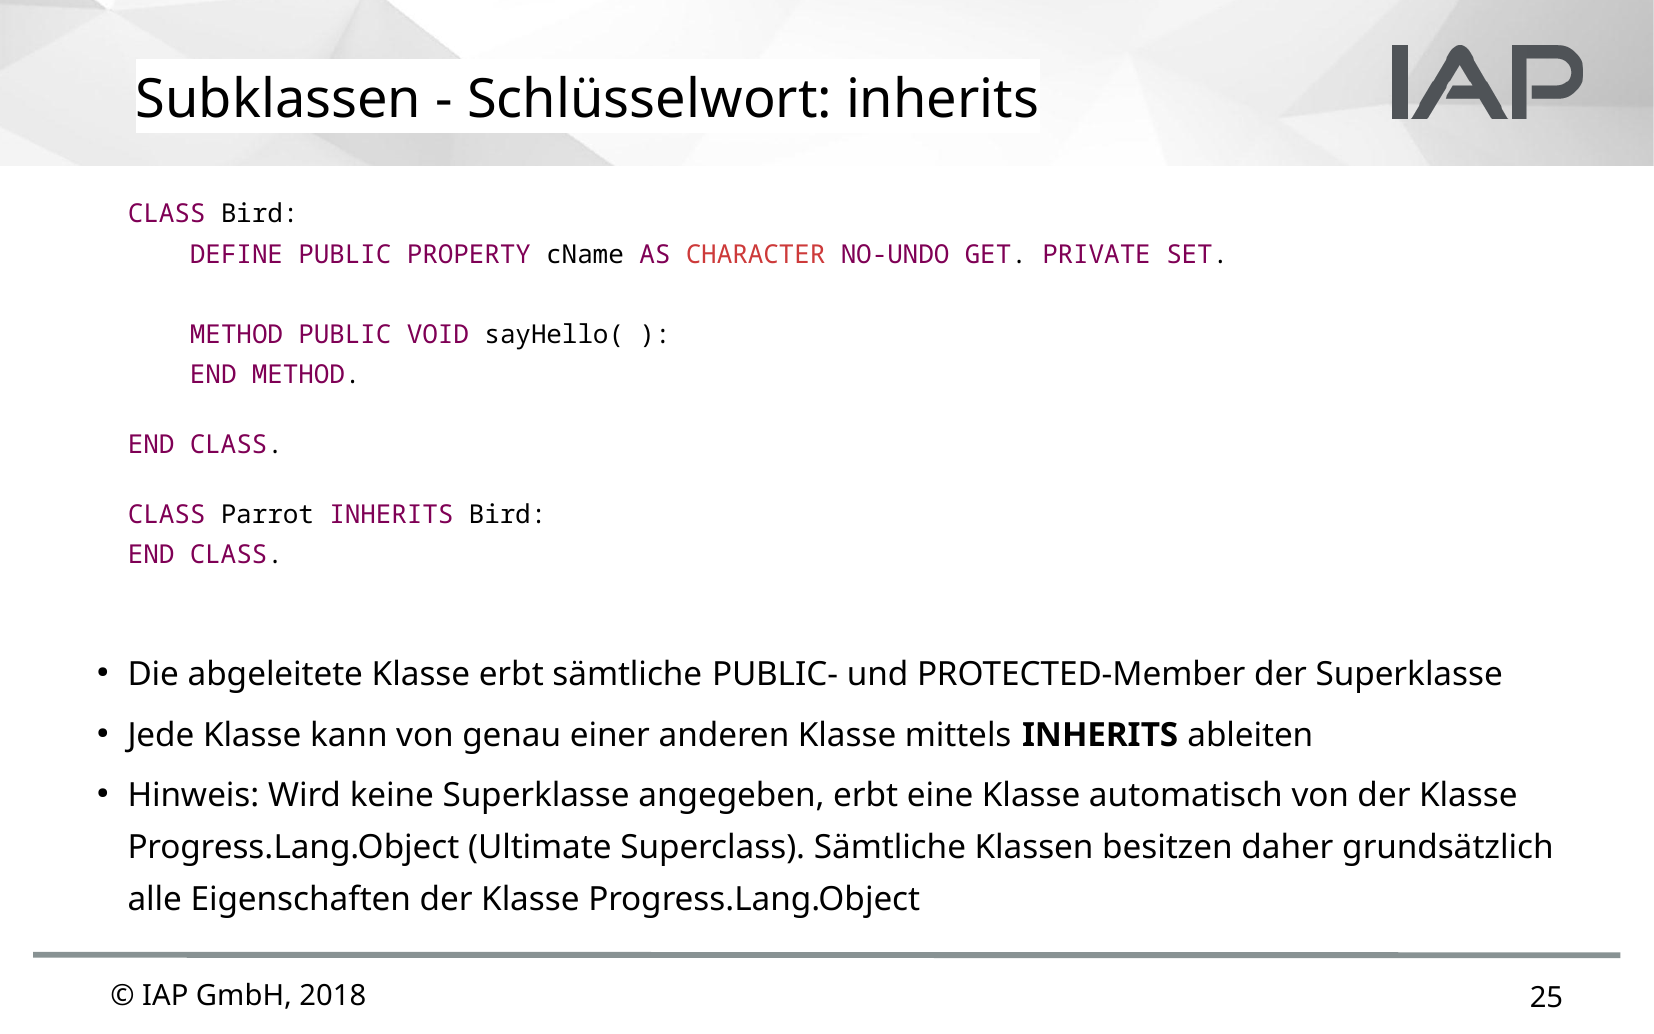

# Subklassen - Schlüsselwort: inherits
CLASS Bird:
 DEFINE PUBLIC PROPERTY cName AS CHARACTER NO-UNDO GET. PRIVATE SET.
 METHOD PUBLIC VOID sayHello( ):
 END METHOD.
END CLASS.
CLASS Parrot INHERITS Bird:
END CLASS.
Die abgeleitete Klasse erbt sämtliche PUBLIC- und PROTECTED-Member der Superklasse
Jede Klasse kann von genau einer anderen Klasse mittels INHERITS ableiten
Hinweis: Wird keine Superklasse angegeben, erbt eine Klasse automatisch von der Klasse Progress.Lang.Object (Ultimate Superclass). Sämtliche Klassen besitzen daher grundsätzlich alle Eigenschaften der Klasse Progress.Lang.Object
© IAP GmbH, 2018
25